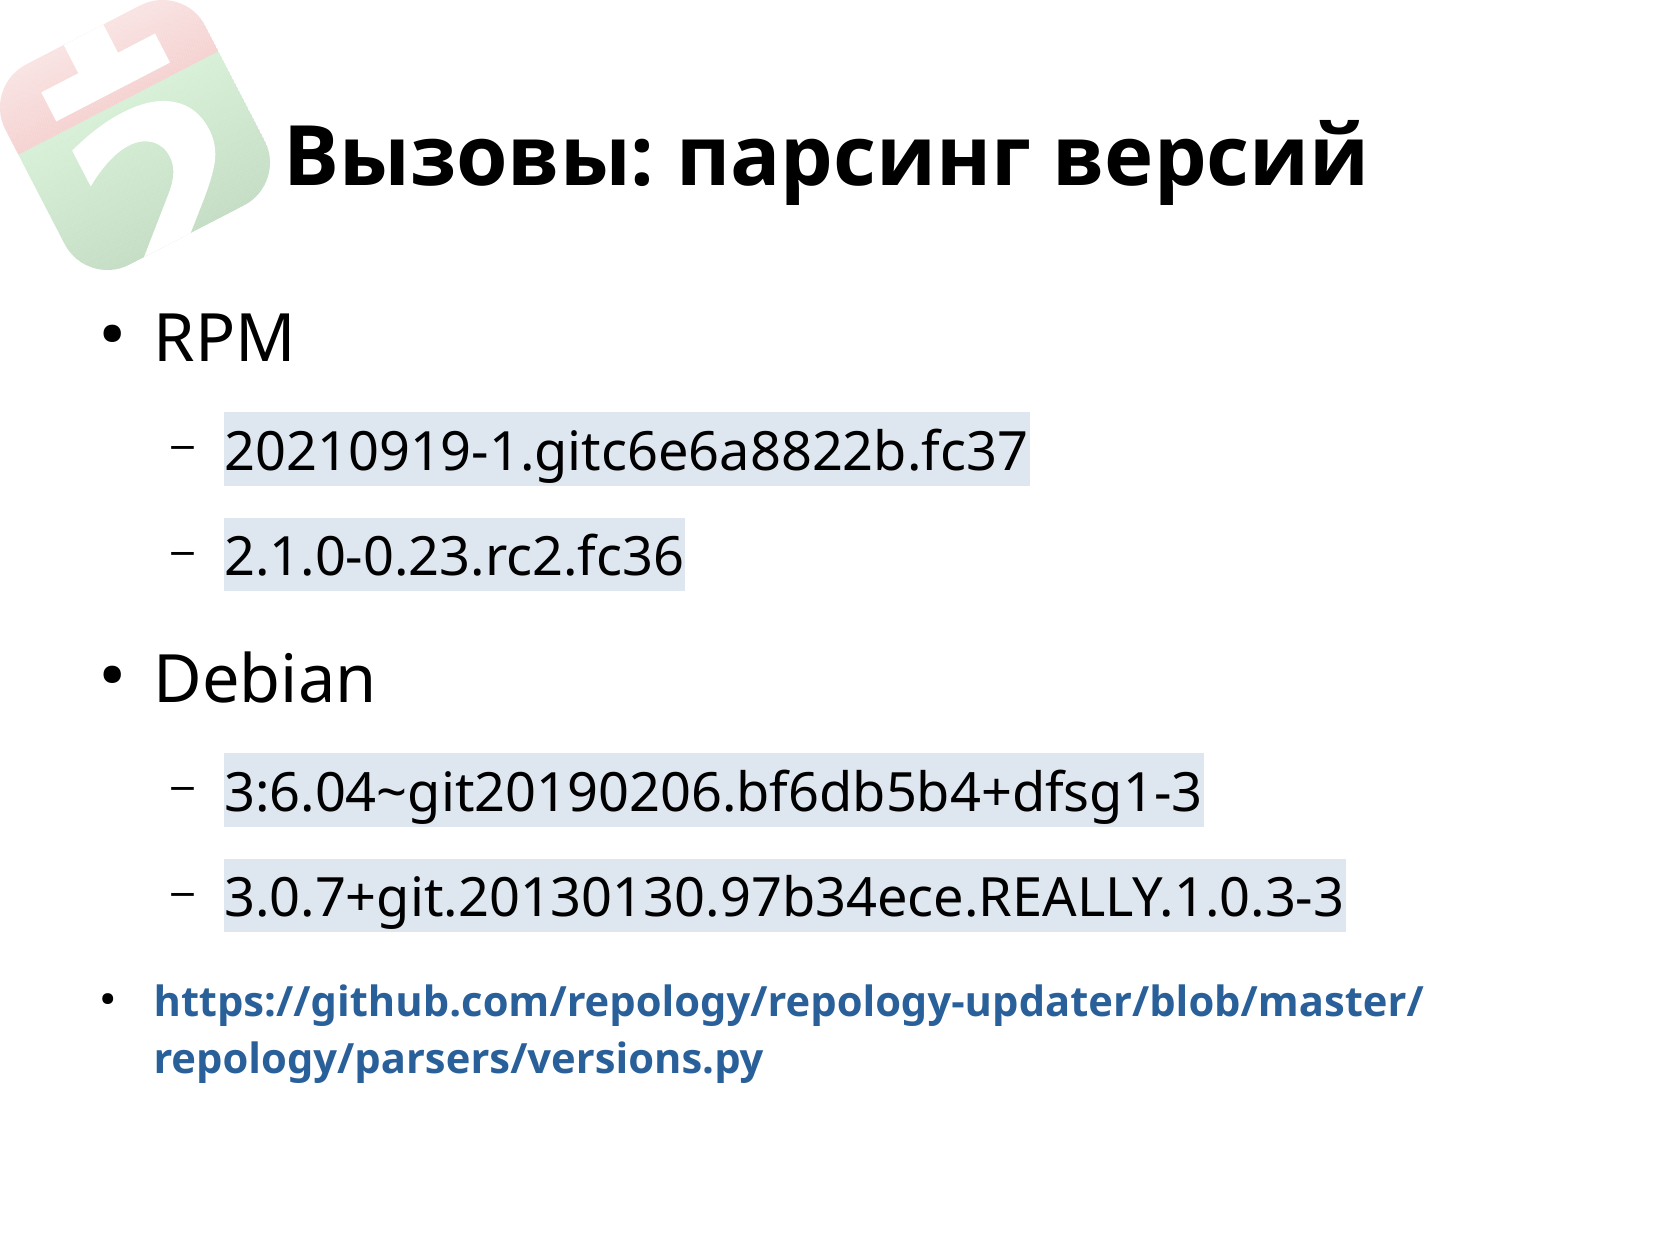

# Вызовы: парсинг версий
RPM
20210919-1.gitc6e6a8822b.fc37
2.1.0-0.23.rc2.fc36
Debian
3:6.04~git20190206.bf6db5b4+dfsg1-3
3.0.7+git.20130130.97b34ece.REALLY.1.0.3-3
https://github.com/repology/repology-updater/blob/master/repology/parsers/versions.py